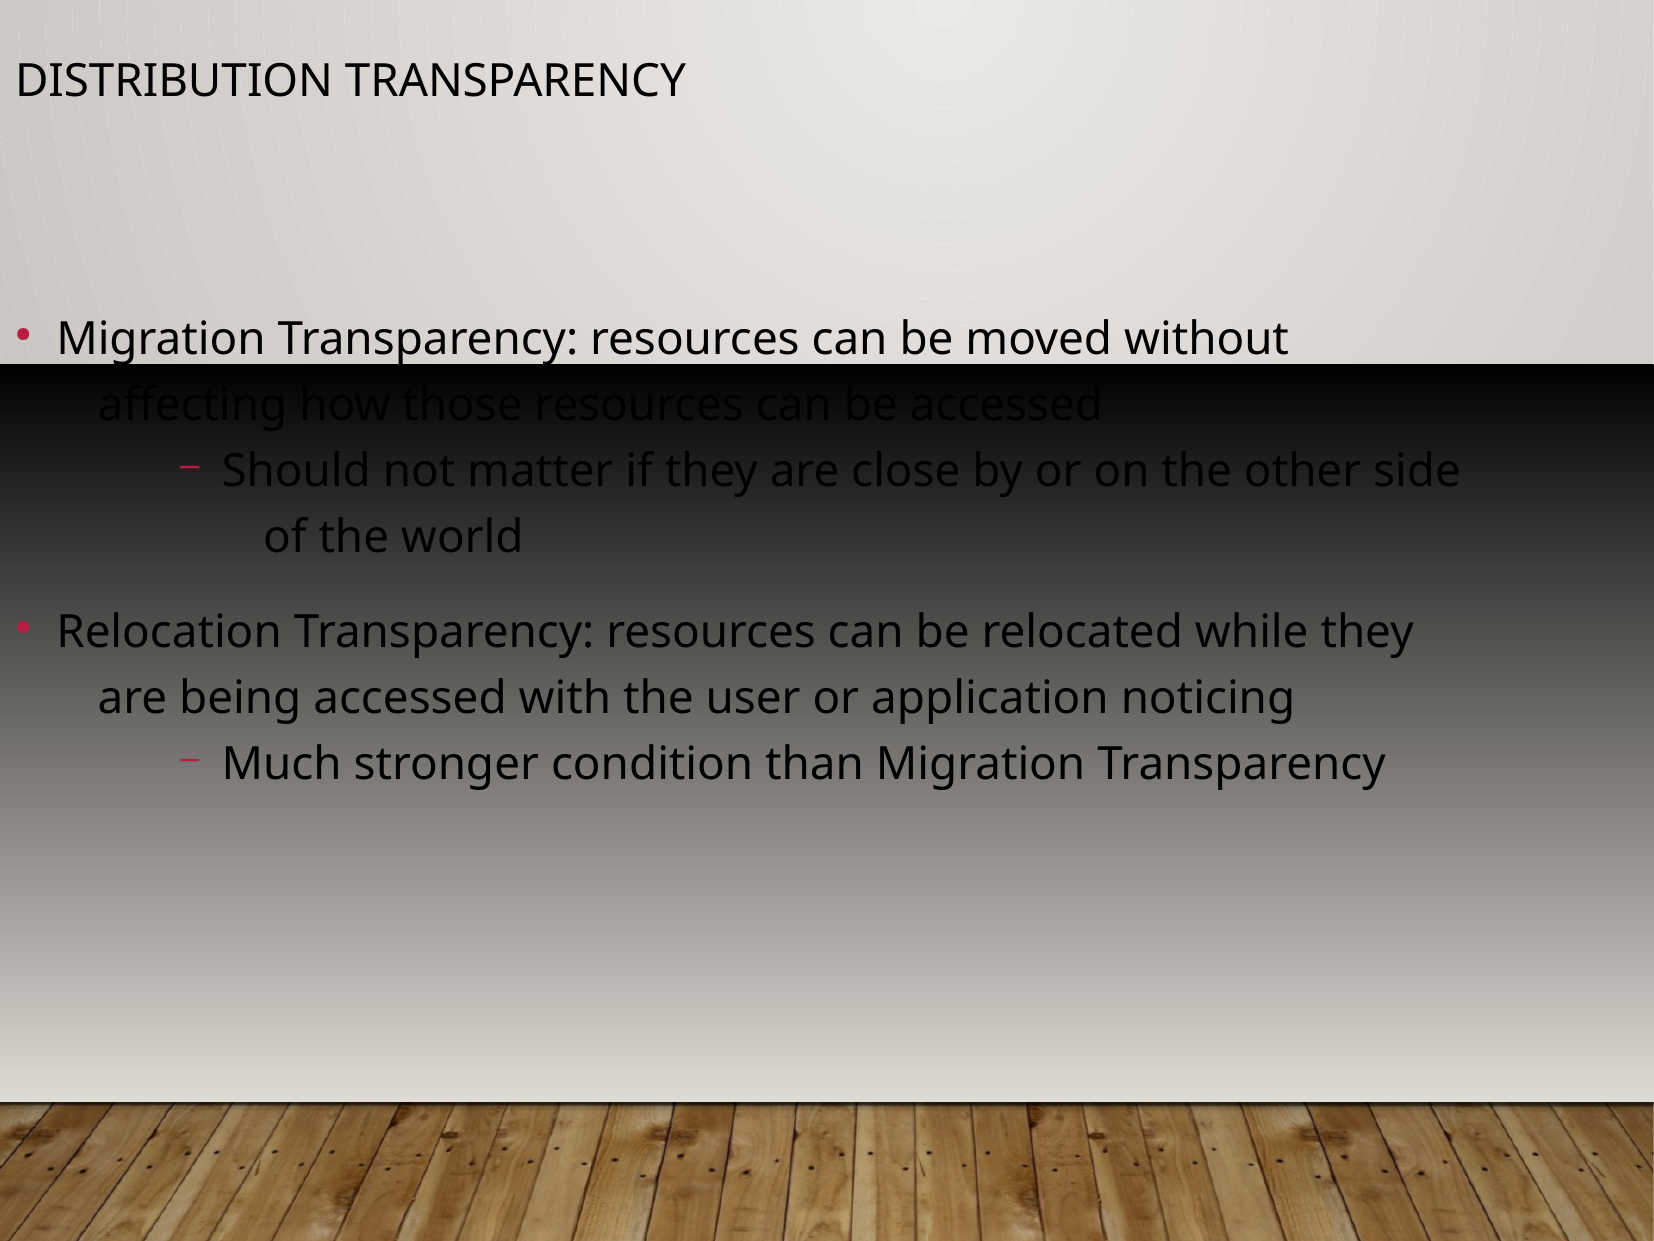

# Distribution Transparency
Migration Transparency: resources can be moved without affecting how those resources can be accessed
Should not matter if they are close by or on the other side of the world
Relocation Transparency: resources can be relocated while they are being accessed with the user or application noticing
Much stronger condition than Migration Transparency